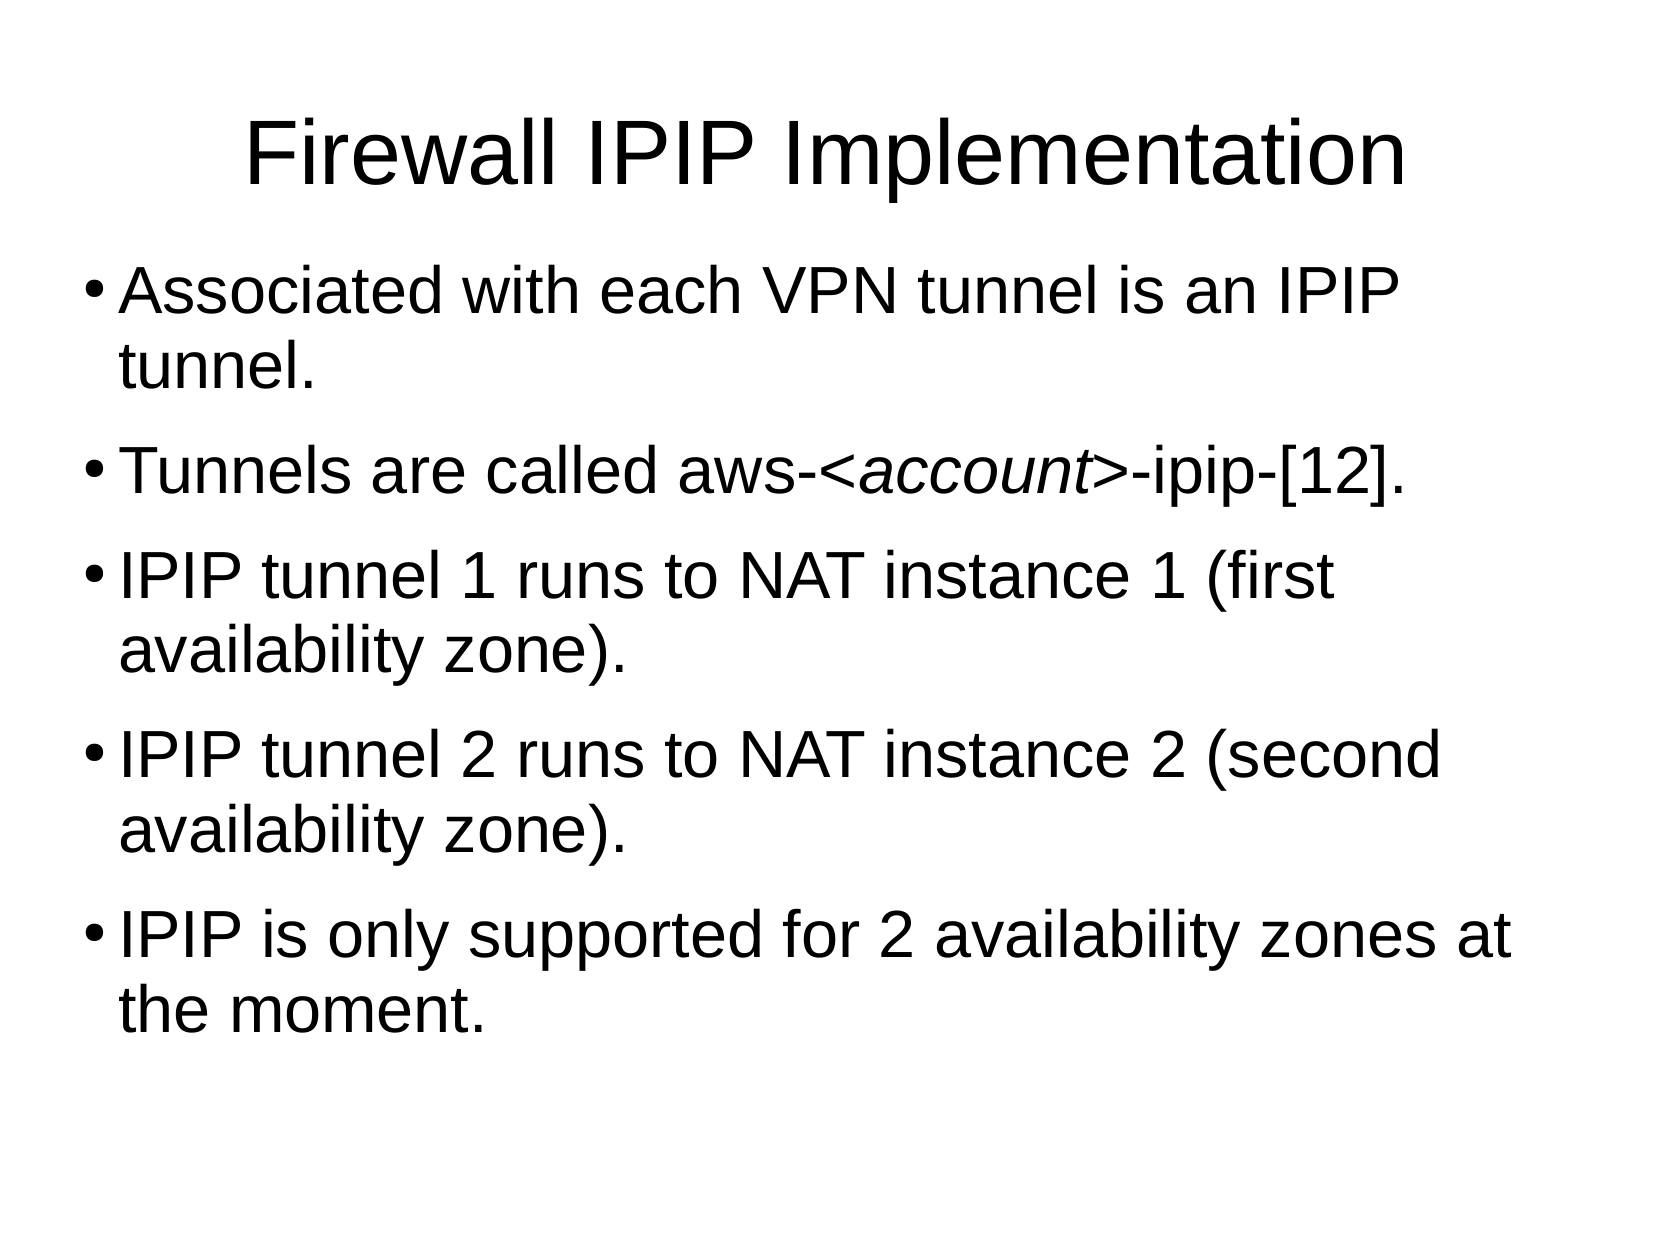

# Firewall IPIP Implementation
Associated with each VPN tunnel is an IPIP tunnel.
Tunnels are called aws-<account>-ipip-[12].
IPIP tunnel 1 runs to NAT instance 1 (first availability zone).
IPIP tunnel 2 runs to NAT instance 2 (second availability zone).
IPIP is only supported for 2 availability zones at the moment.